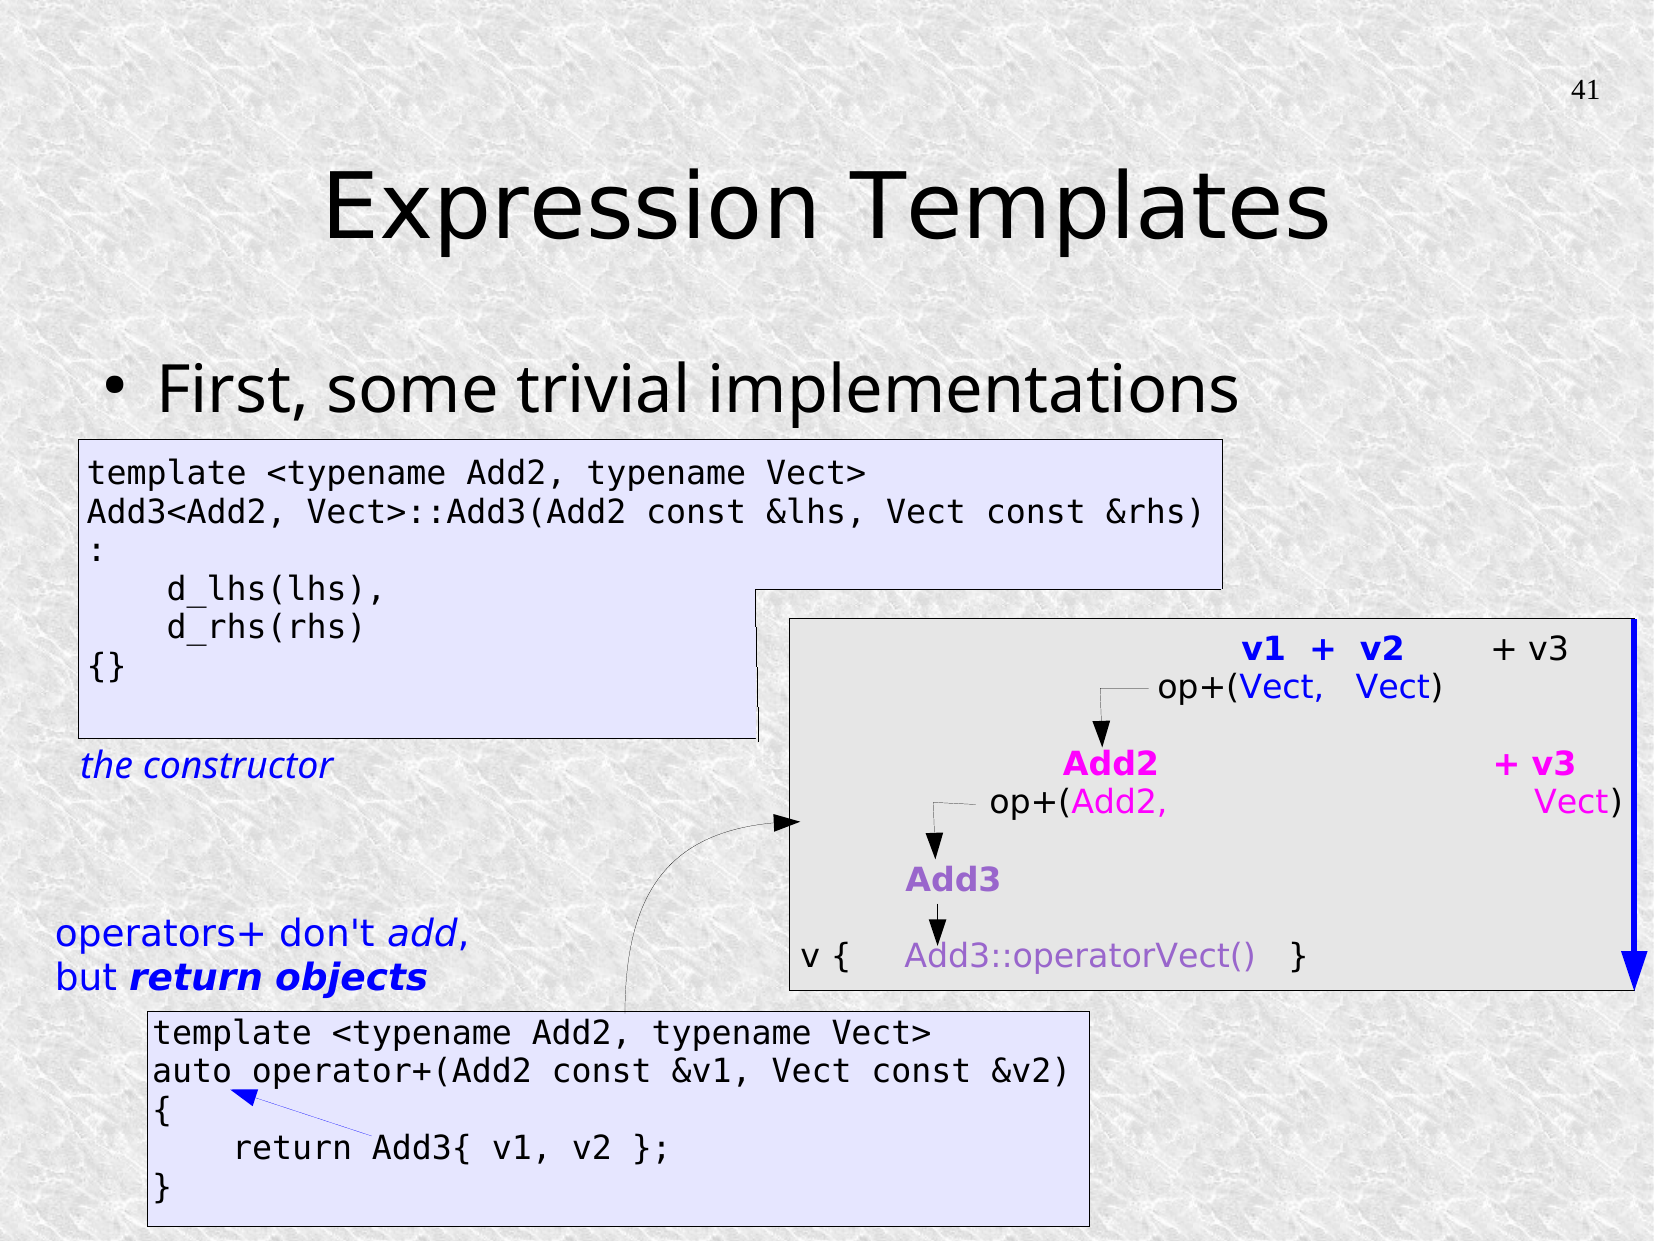

41
# Expression Templates
First, some trivial implementations
template <typename Add2, typename Vect>
Add3<Add2, Vect>::Add3(Add2 const &lhs, Vect const &rhs)
:
 d_lhs(lhs),
 d_rhs(rhs)
{}
 v1 + v2 + v3
 op+(Vect, Vect)
 Add2 + v3
 op+(Add2, Vect)
 Add3
v { Add3::operatorVect() }
the constructor
operators+ don't add,
but return objects
template <typename Add2, typename Vect>
auto operator+(Add2 const &v1, Vect const &v2)
{
 return Add3{ v1, v2 };
}